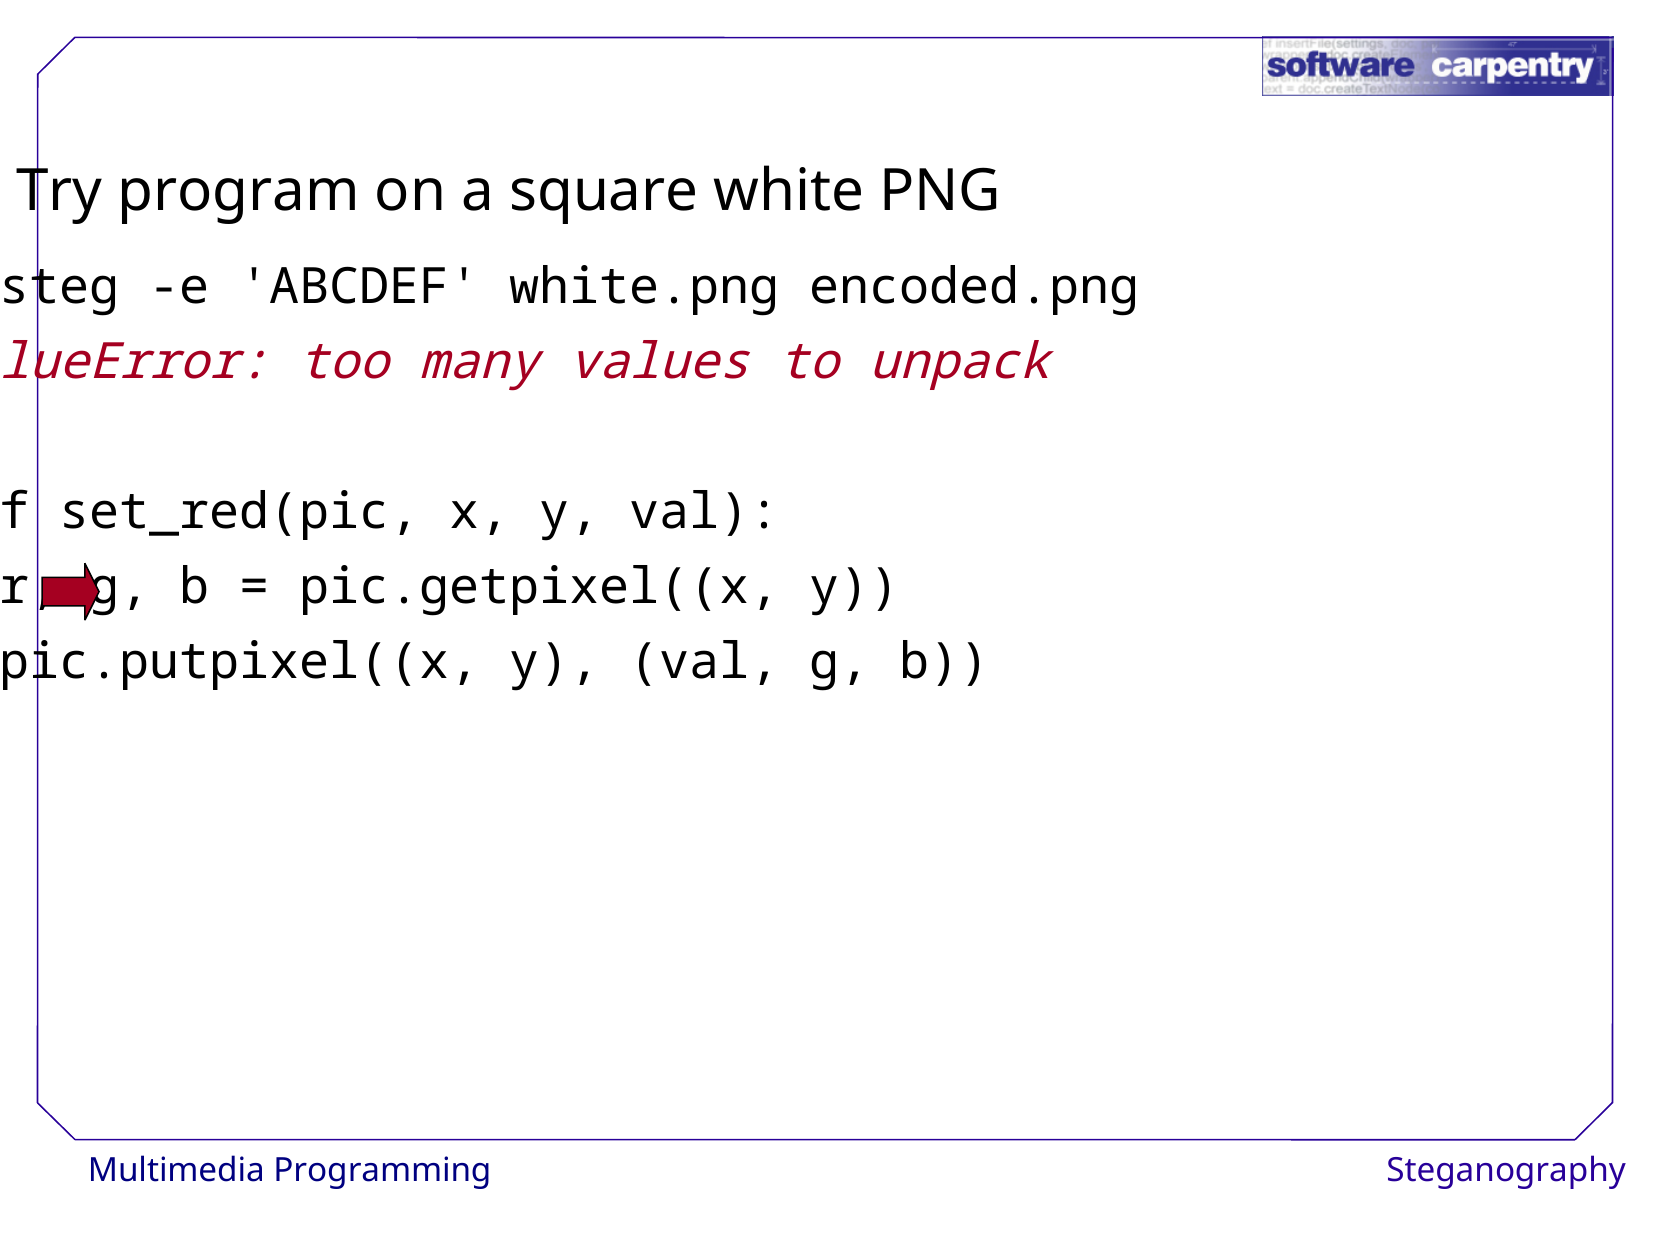

Try program on a square white PNG
$ steg -e 'ABCDEF' white.png encoded.png
ValueError: too many values to unpack
def set_red(pic, x, y, val):
 r, g, b = pic.getpixel((x, y))
 pic.putpixel((x, y), (val, g, b))